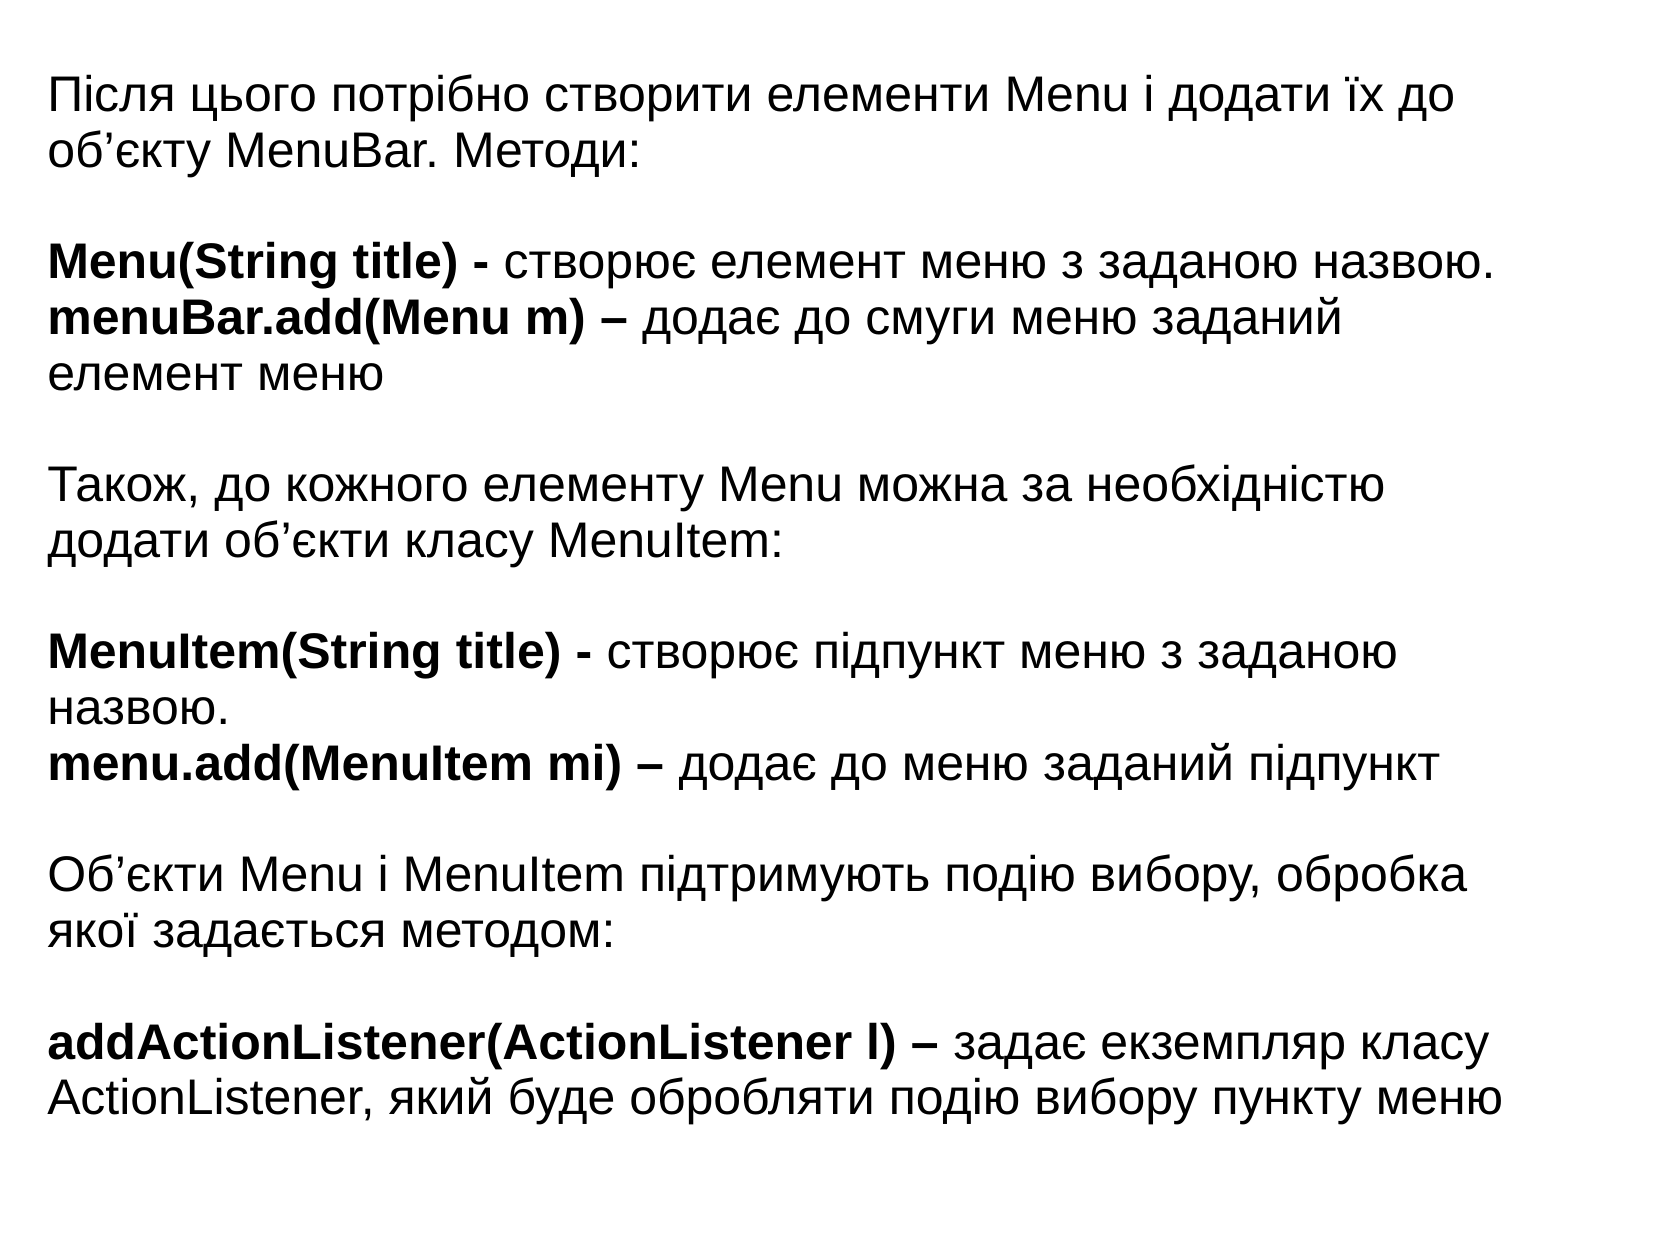

# Після цього потрібно створити елементи Menu і додати їх до об’єкту MenuBar. Методи:
Menu(String title) - створює елемент меню з заданою назвою.
menuBar.add(Menu m) – додає до смуги меню заданий елемент меню
Також, до кожного елементу Menu можна за необхідністю додати об’єкти класу MenuItem:
MenuItem(String title) - створює підпункт меню з заданою назвою.
menu.add(MenuItem mi) – додає до меню заданий підпункт
Об’єкти Menu і MenuItem підтримують подію вибору, обробка якої задається методом:
addActionListener(ActionListener l) – задає екземпляр класу ActionListener, який буде обробляти подію вибору пункту меню